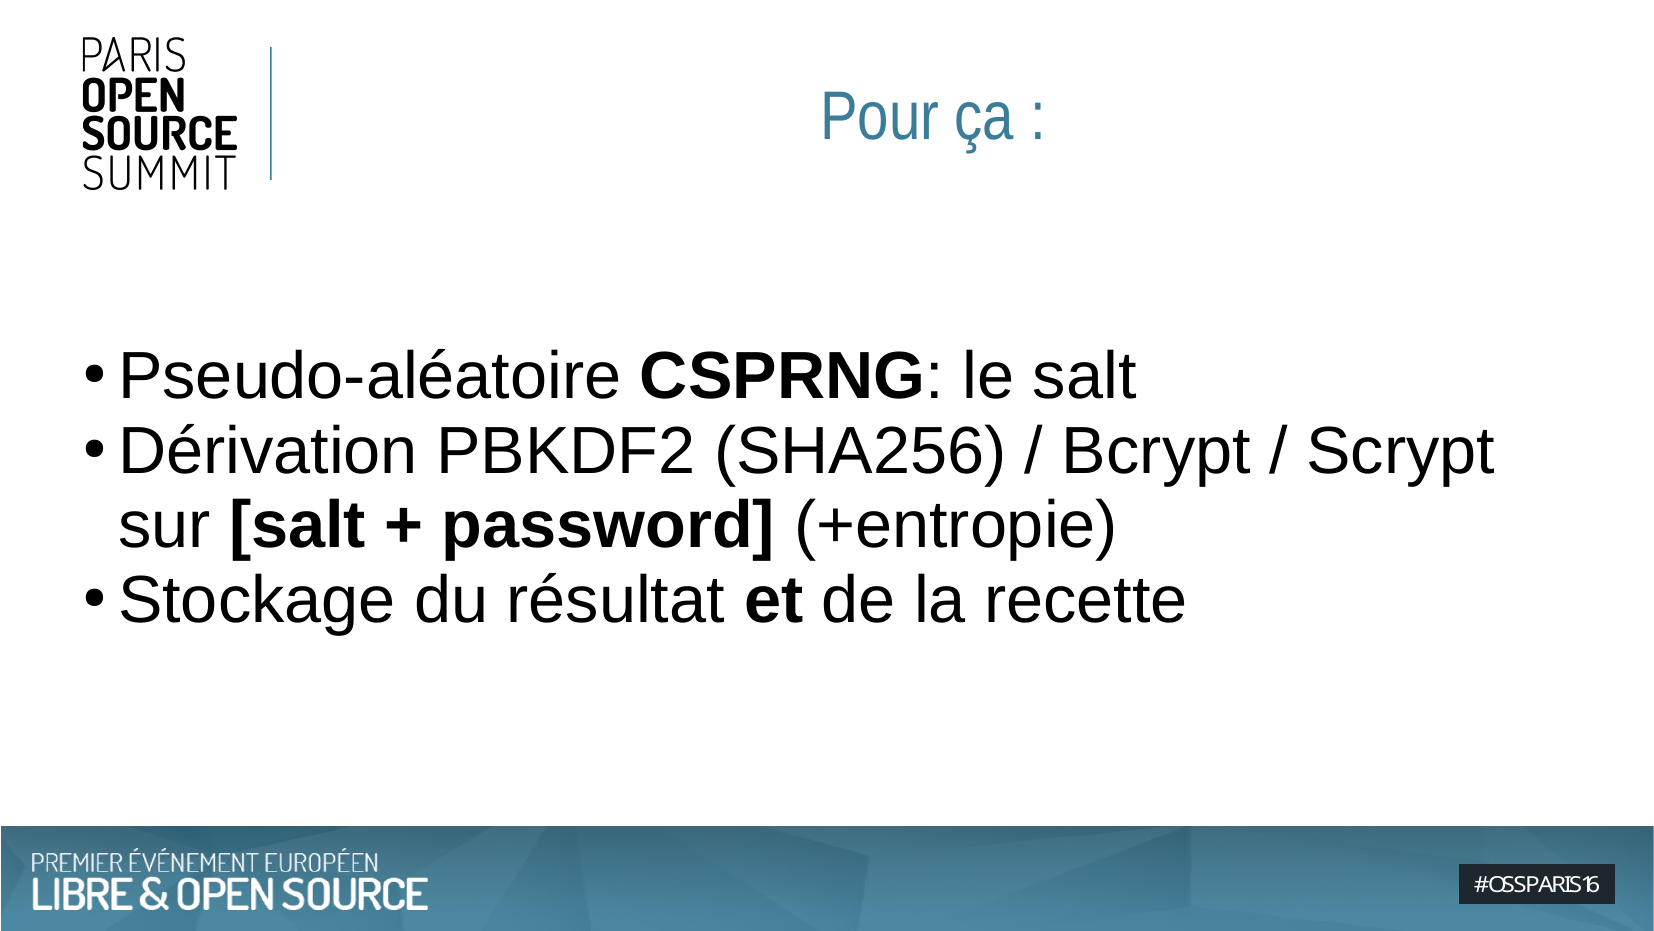

# Pour ça :
Pseudo-aléatoire CSPRNG: le salt
Dérivation PBKDF2 (SHA256) / Bcrypt / Scrypt sur [salt + password] (+entropie)
Stockage du résultat et de la recette